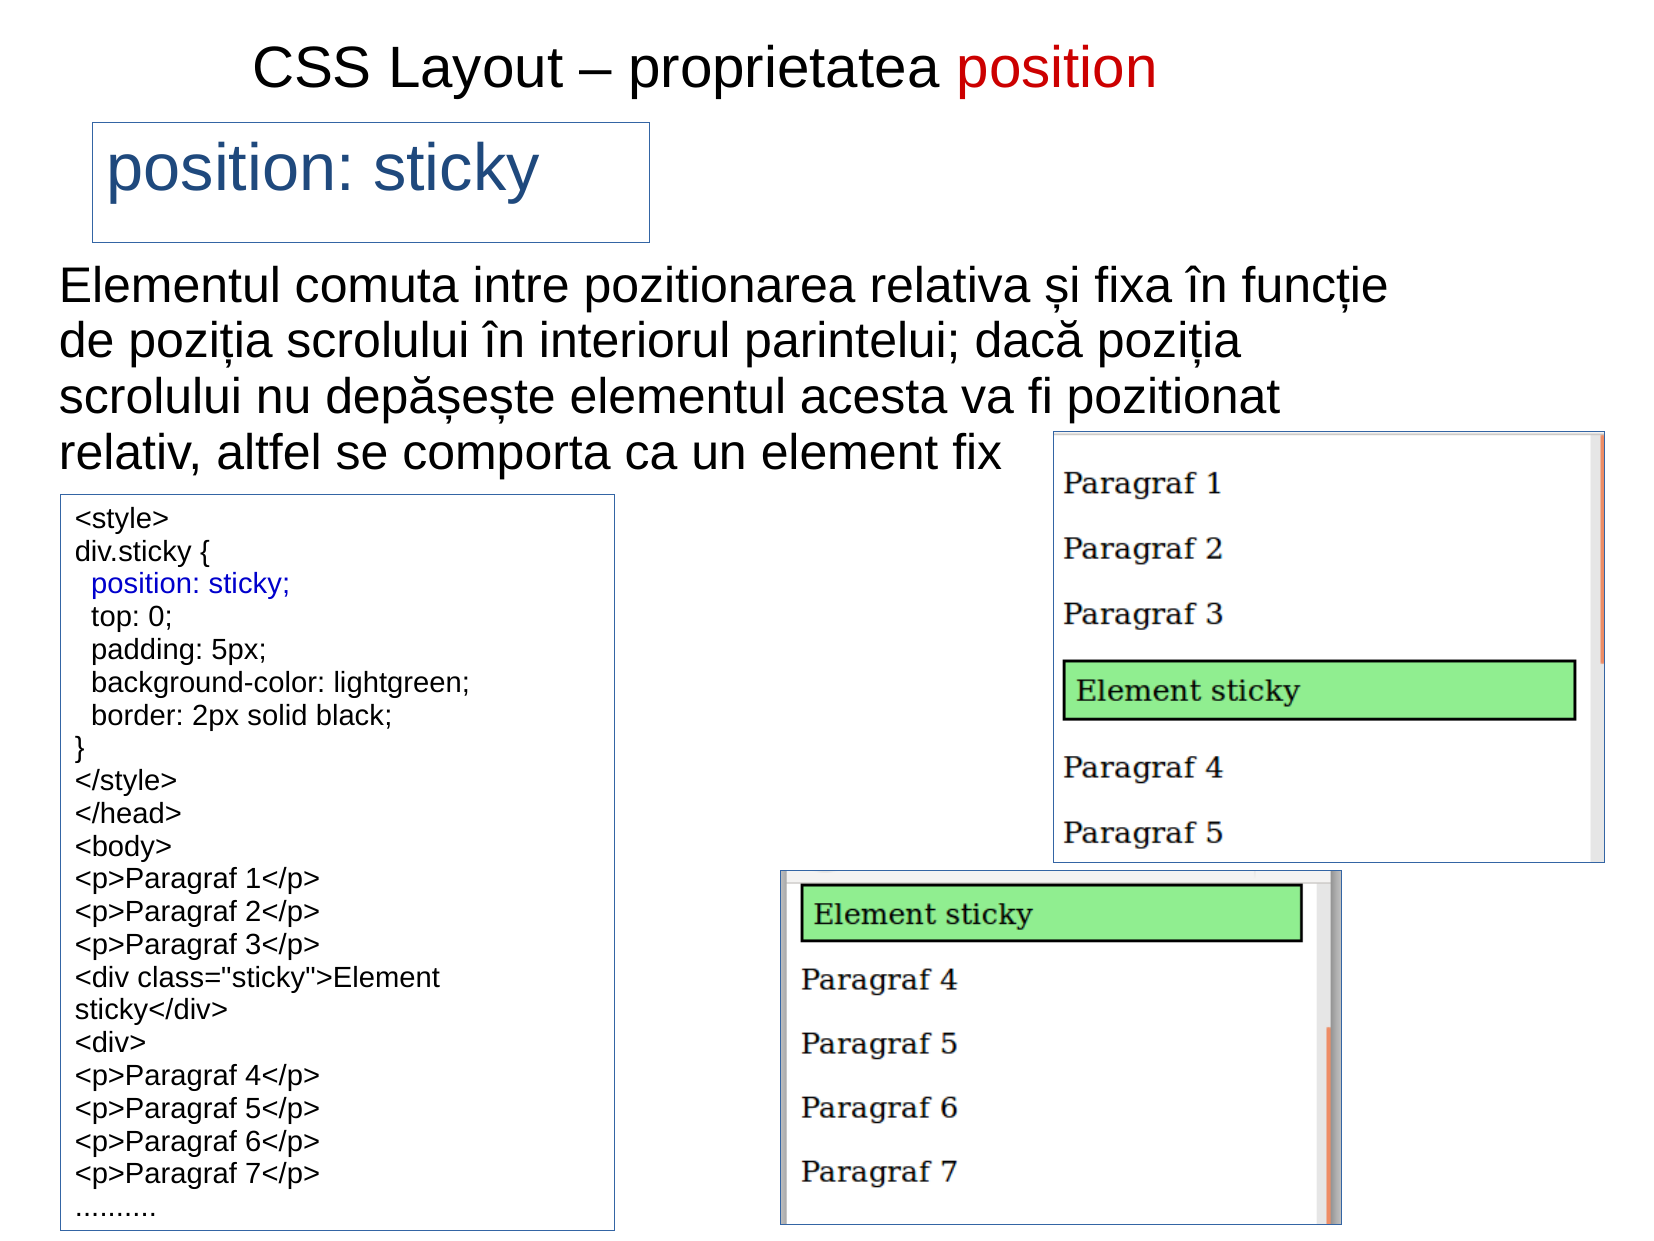

CSS Layout – proprietatea position
position: sticky
Elementul comuta intre pozitionarea relativa și fixa în funcție de poziția scrolului în interiorul parintelui; dacă poziția scrolului nu depășește elementul acesta va fi pozitionat relativ, altfel se comporta ca un element fix
<style>
div.sticky {
 position: sticky;
 top: 0;
 padding: 5px;
 background-color: lightgreen;
 border: 2px solid black;
}
</style>
</head>
<body>
<p>Paragraf 1</p>
<p>Paragraf 2</p>
<p>Paragraf 3</p>
<div class="sticky">Element sticky</div>
<div>
<p>Paragraf 4</p>
<p>Paragraf 5</p>
<p>Paragraf 6</p>
<p>Paragraf 7</p>
..........